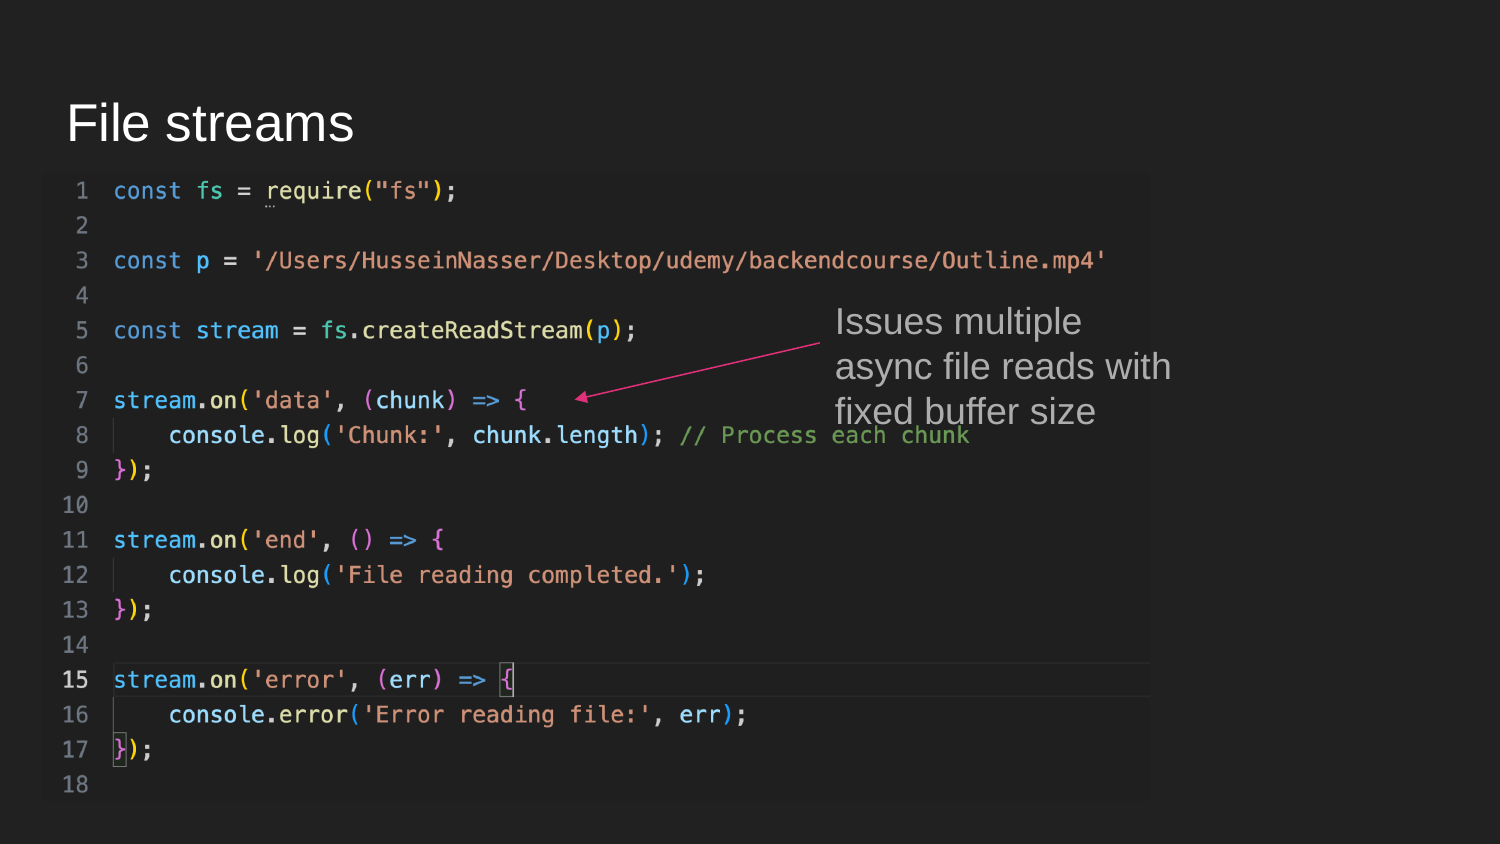

# File streams
Issues multiple async file reads with fixed buffer size